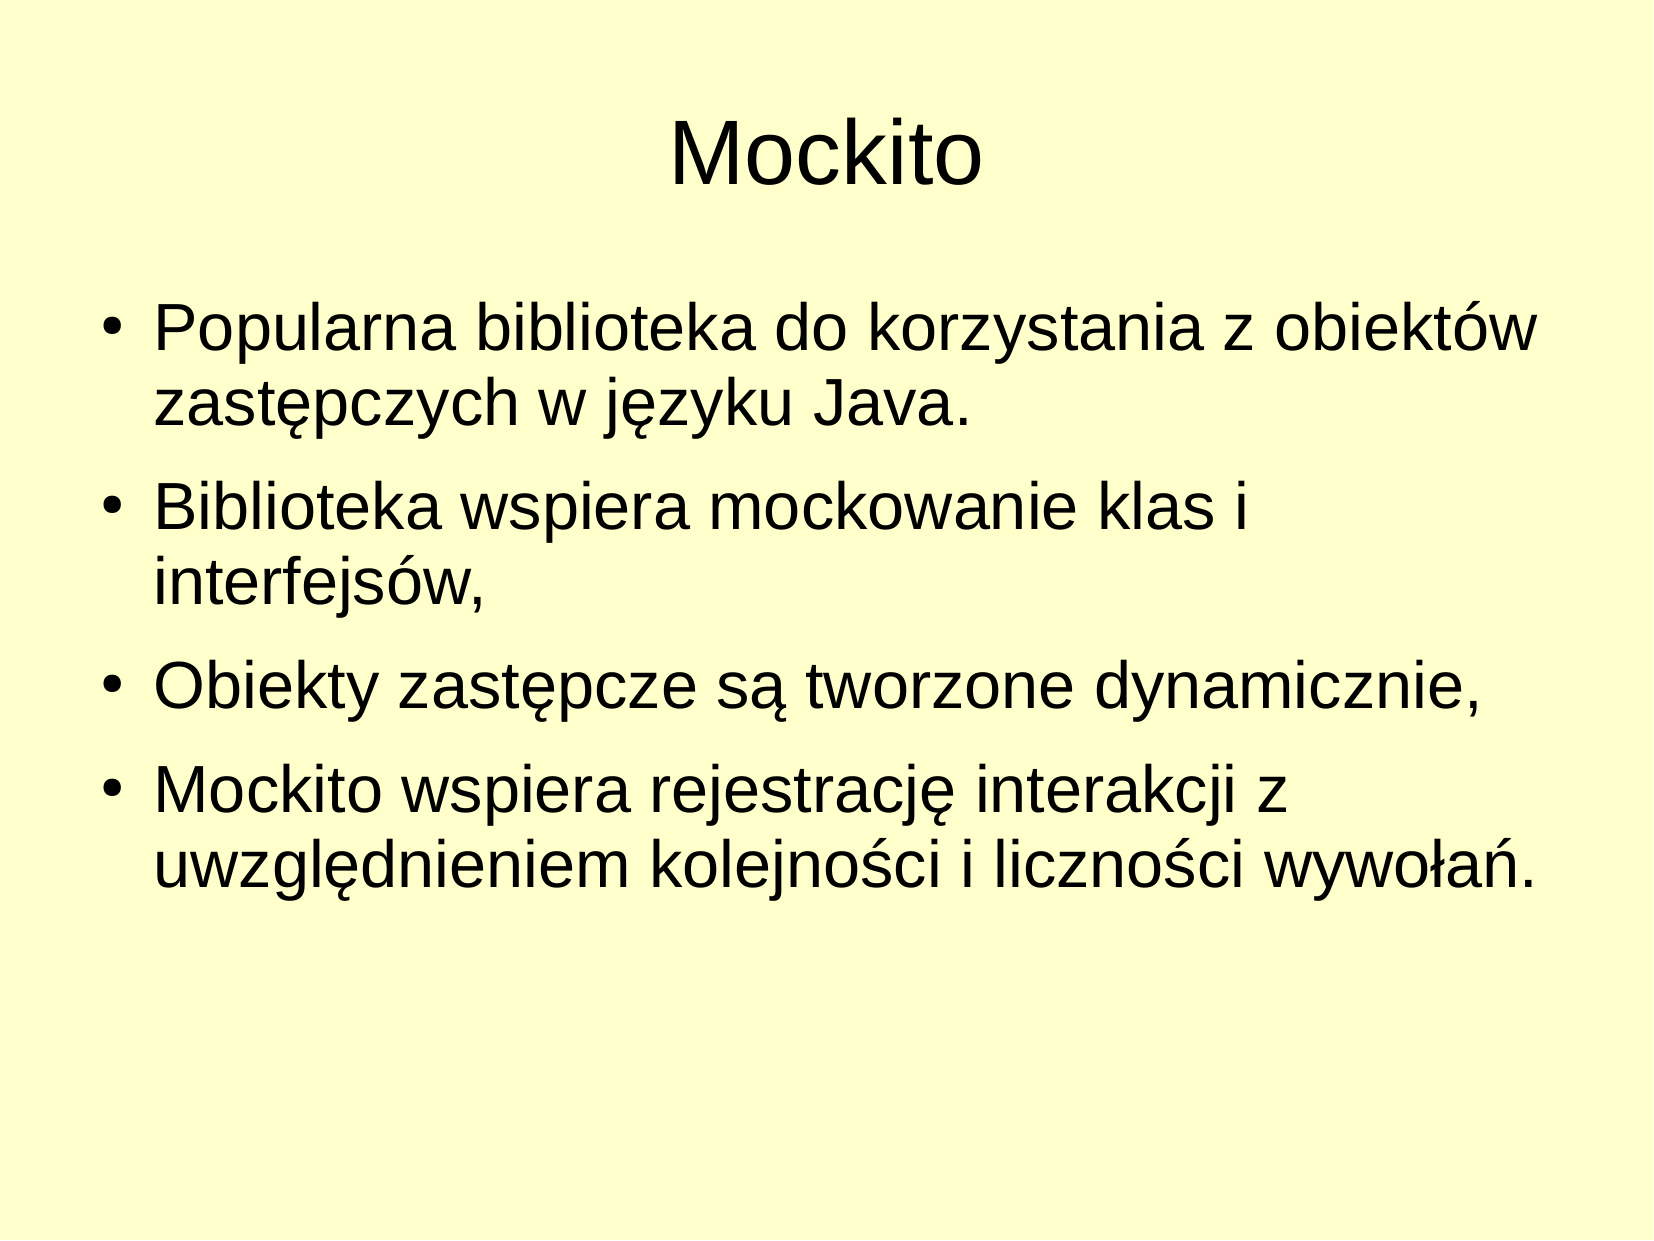

# Mockito
Popularna biblioteka do korzystania z obiektów zastępczych w języku Java.
Biblioteka wspiera mockowanie klas i interfejsów,
Obiekty zastępcze są tworzone dynamicznie,
Mockito wspiera rejestrację interakcji z uwzględnieniem kolejności i liczności wywołań.